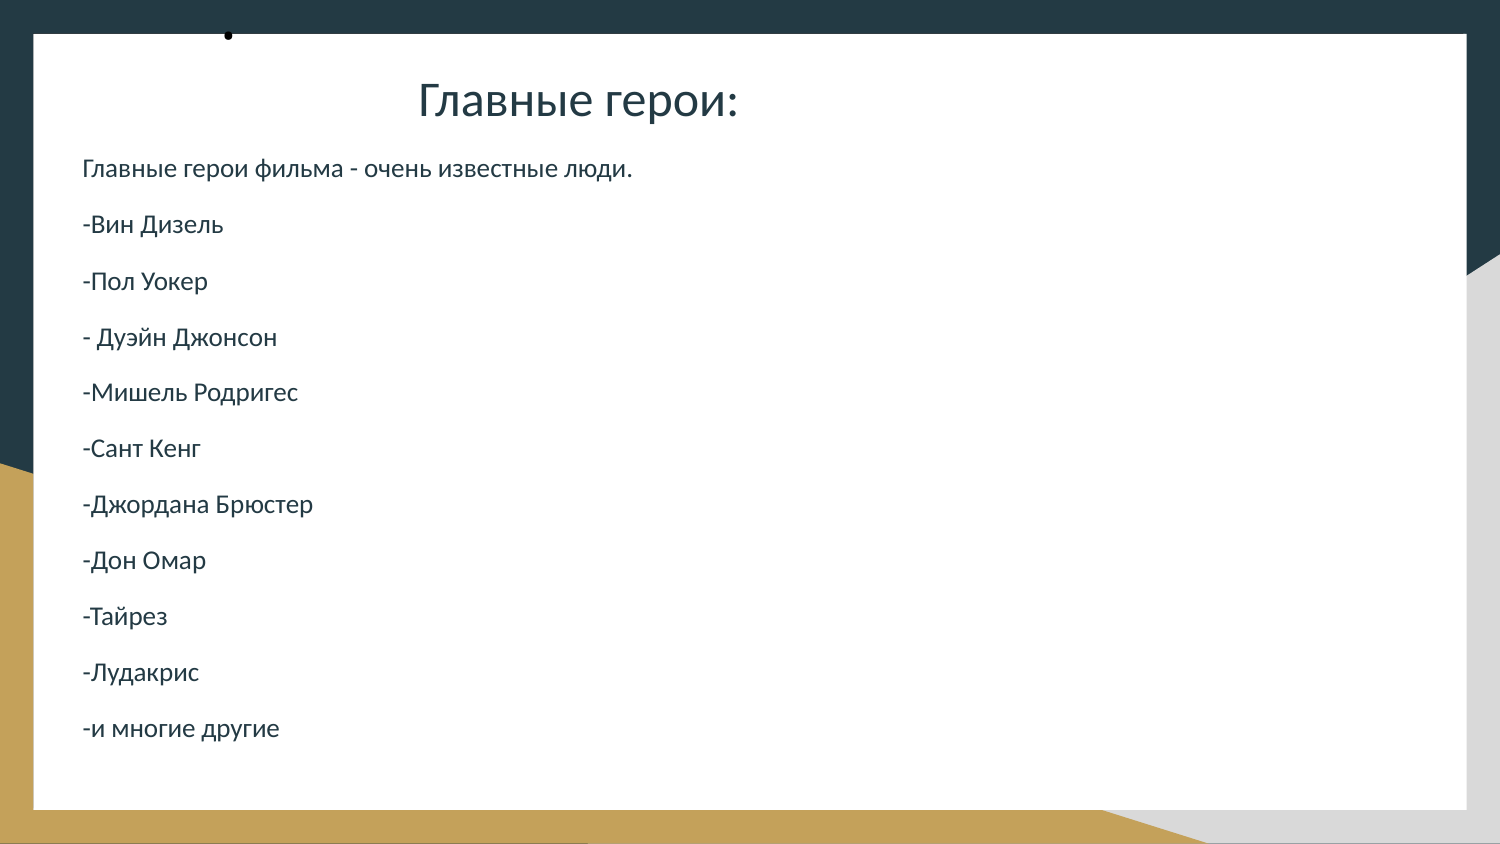

# .
 Главные герои:
Главные герои фильма - очень известные люди.
-Вин Дизель
-Пол Уокер
- Дуэйн Джонсон
-Мишель Родригес
-Сант Кенг
-Джордана Брюстер
-Дон Омар
-Тайрез
-Лудакрис
-и многие другие